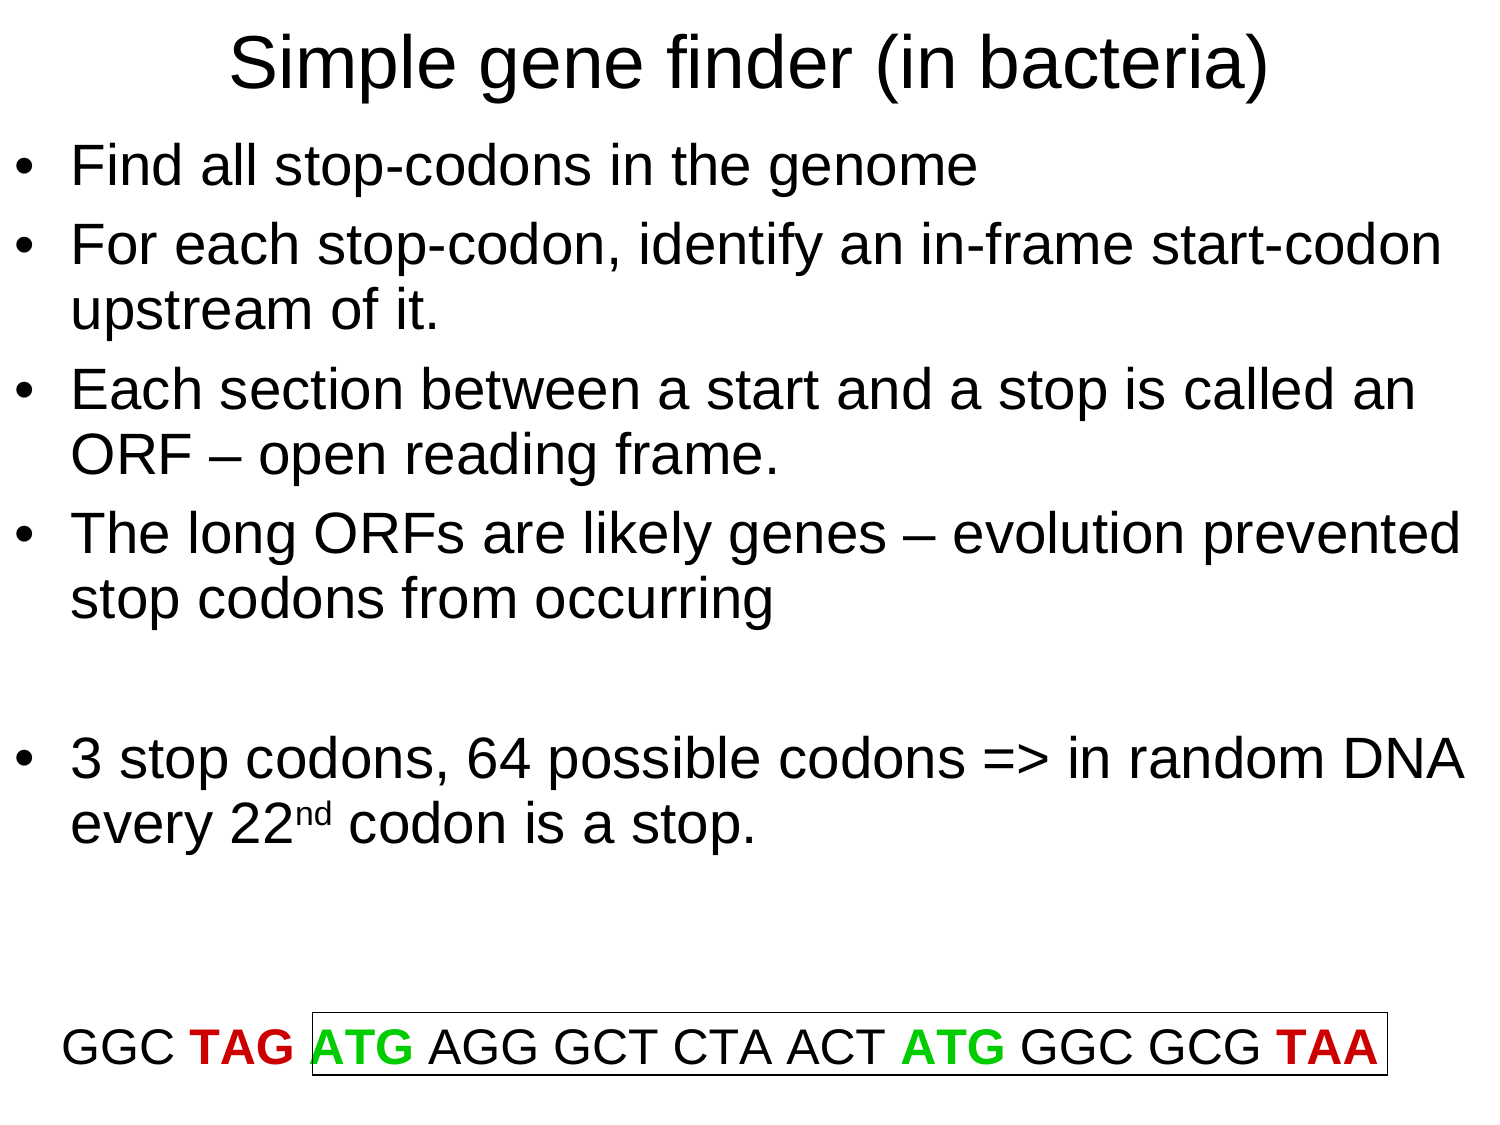

# Simple gene finder (in bacteria)
Find all stop-codons in the genome
For each stop-codon, identify an in-frame start-codon upstream of it.
Each section between a start and a stop is called an ORF – open reading frame.
The long ORFs are likely genes – evolution prevented stop codons from occurring
3 stop codons, 64 possible codons => in random DNA every 22nd codon is a stop.
GGC TAG ATG AGG GCT CTA ACT ATG GGC GCG TAA